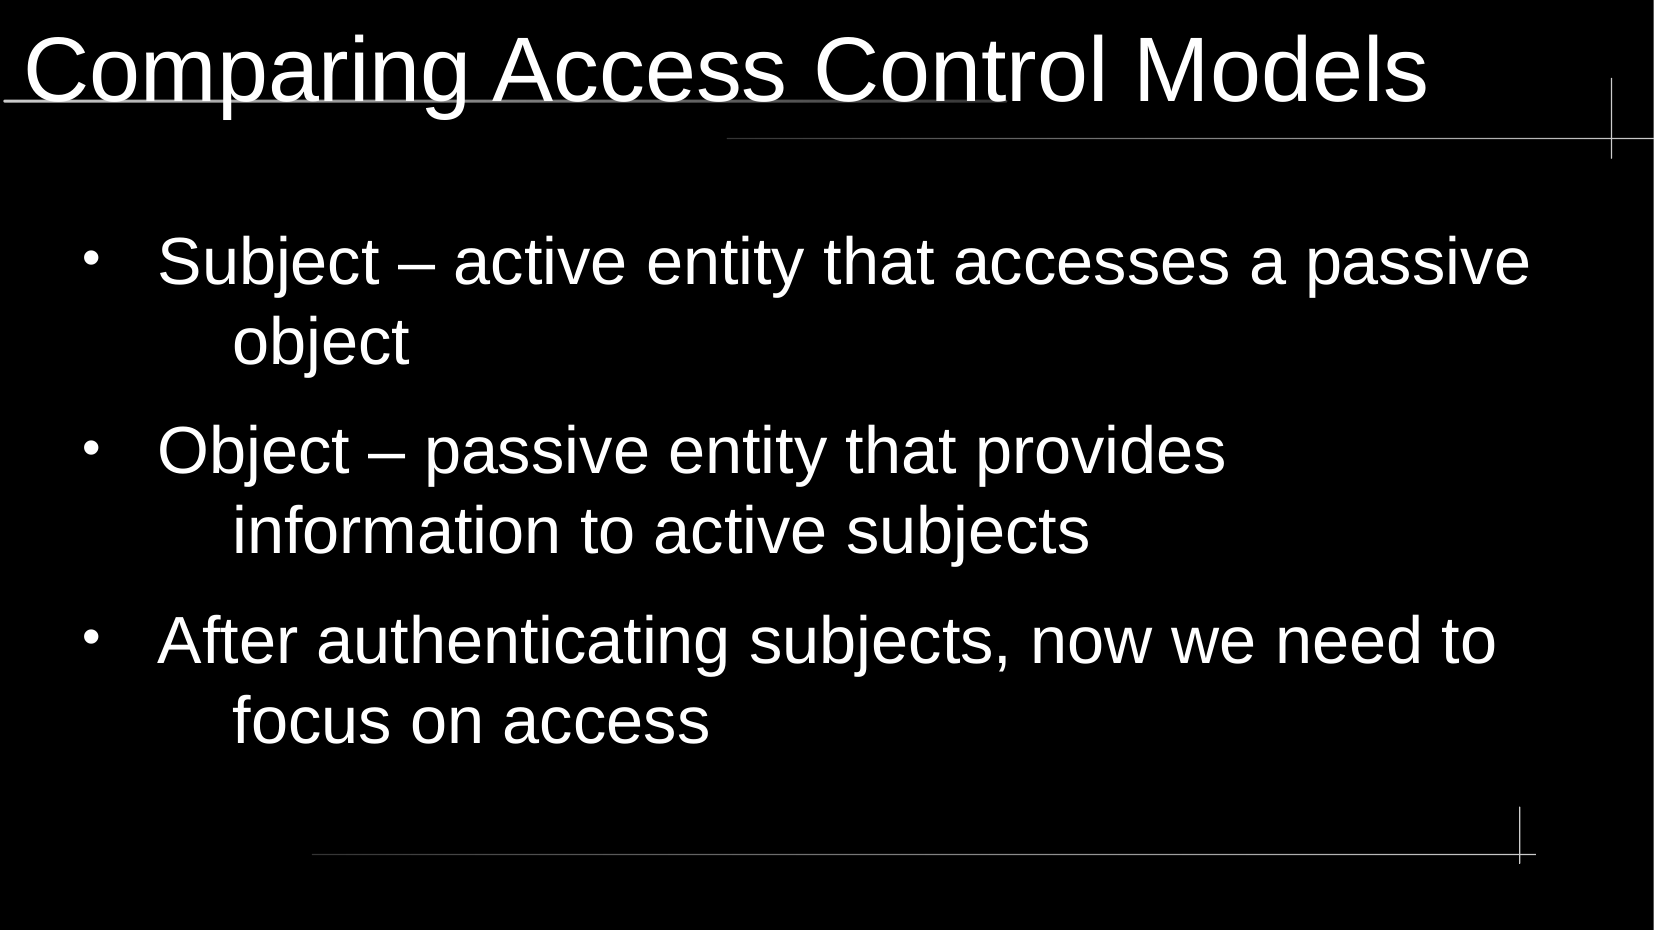

# Comparing Access Control Models
Subject – active entity that accesses a passive object
Object – passive entity that provides information to active subjects
After authenticating subjects, now we need to focus on access
2